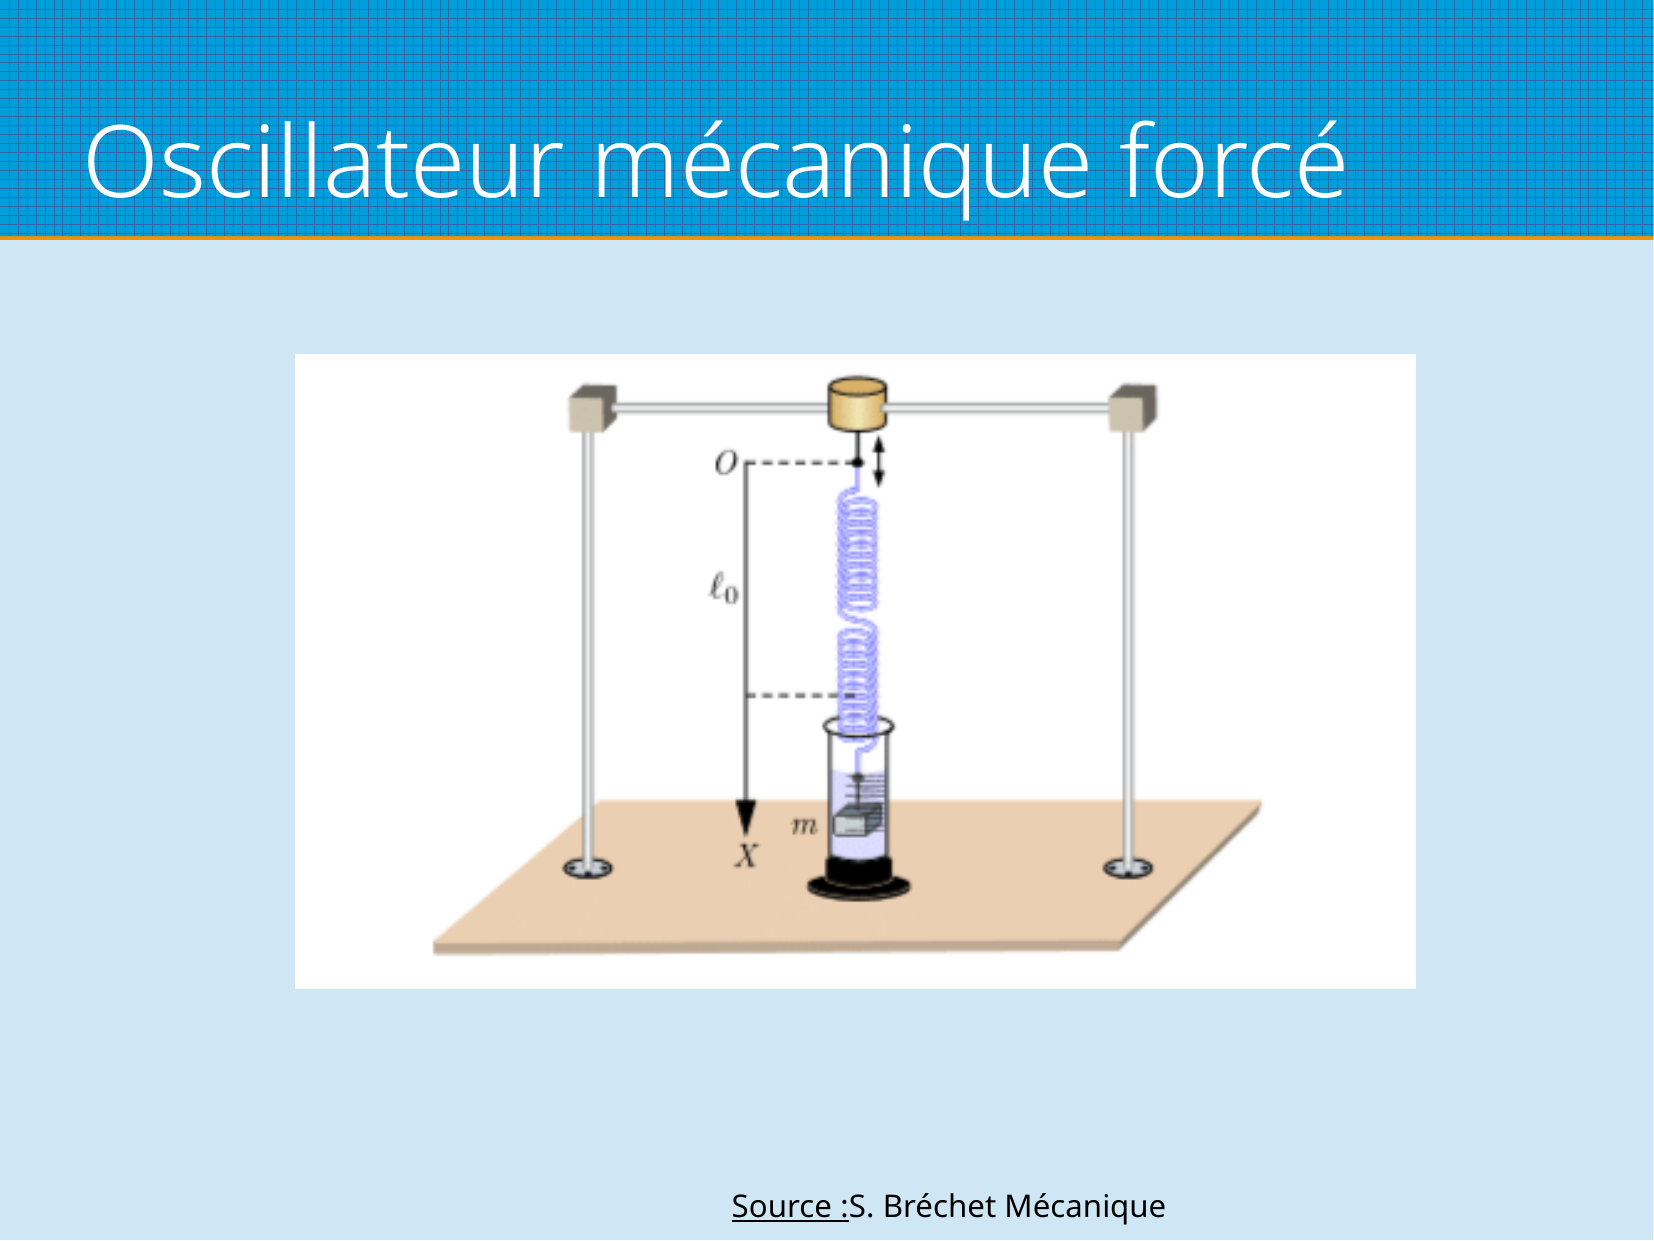

# Oscillateur mécanique forcé
Source :S. Bréchet Mécanique